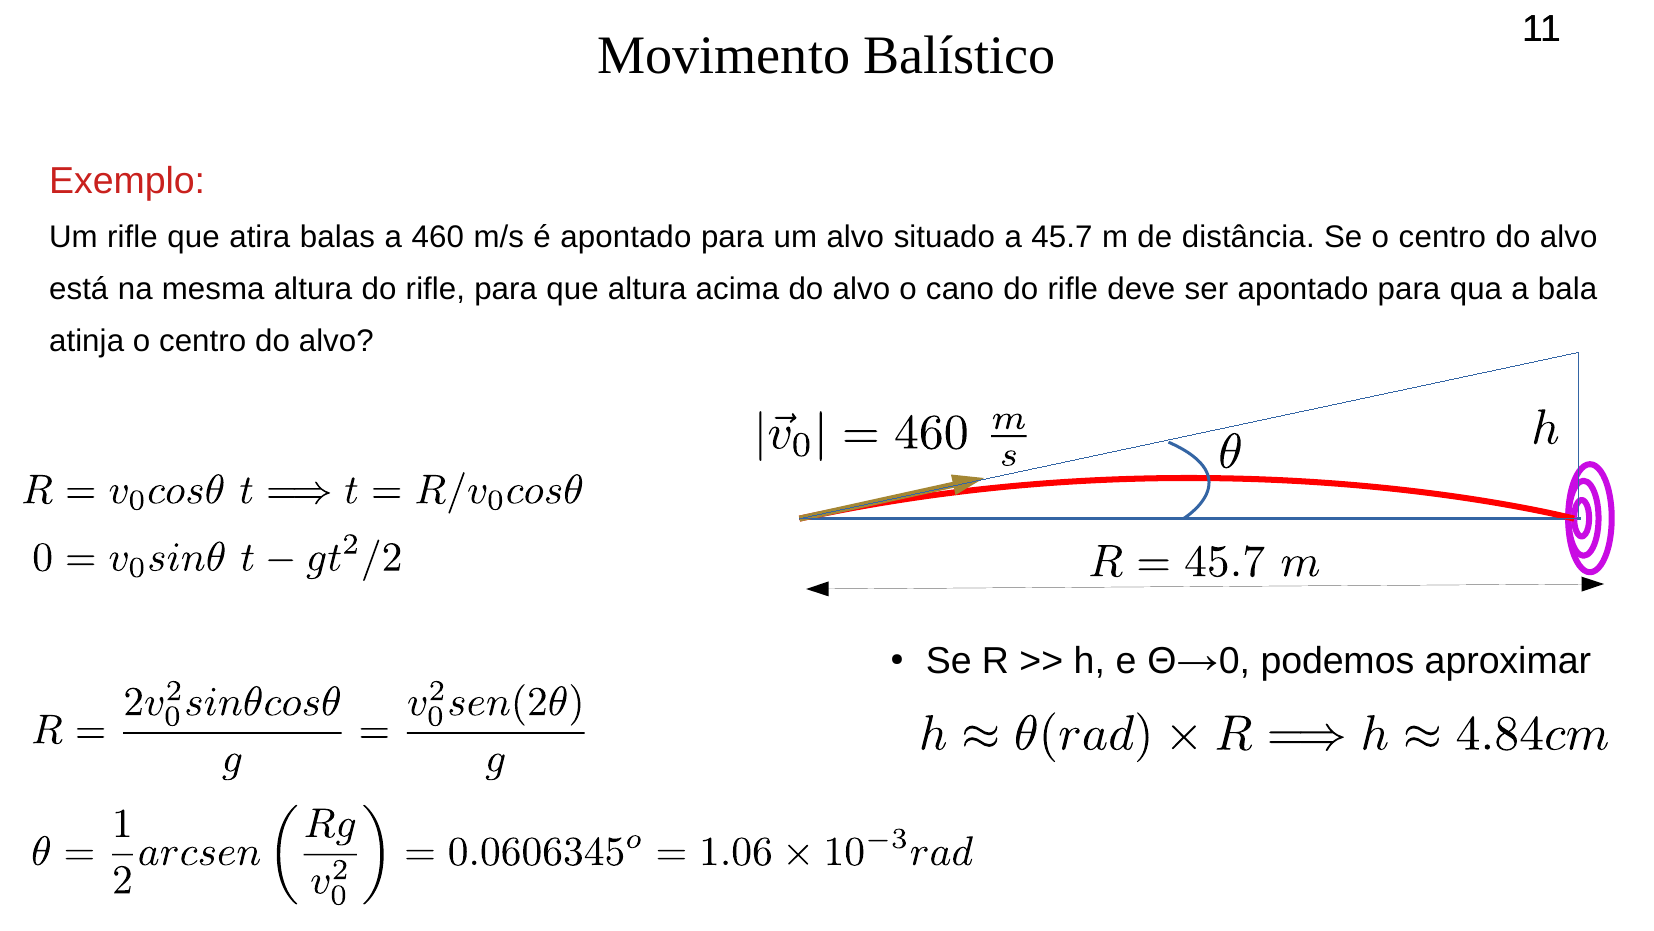

Movimento Balístico
Exemplo:
Um rifle que atira balas a 460 m/s é apontado para um alvo situado a 45.7 m de distância. Se o centro do alvo está na mesma altura do rifle, para que altura acima do alvo o cano do rifle deve ser apontado para qua a bala atinja o centro do alvo?
Se R >> h, e Θ→0, podemos aproximar